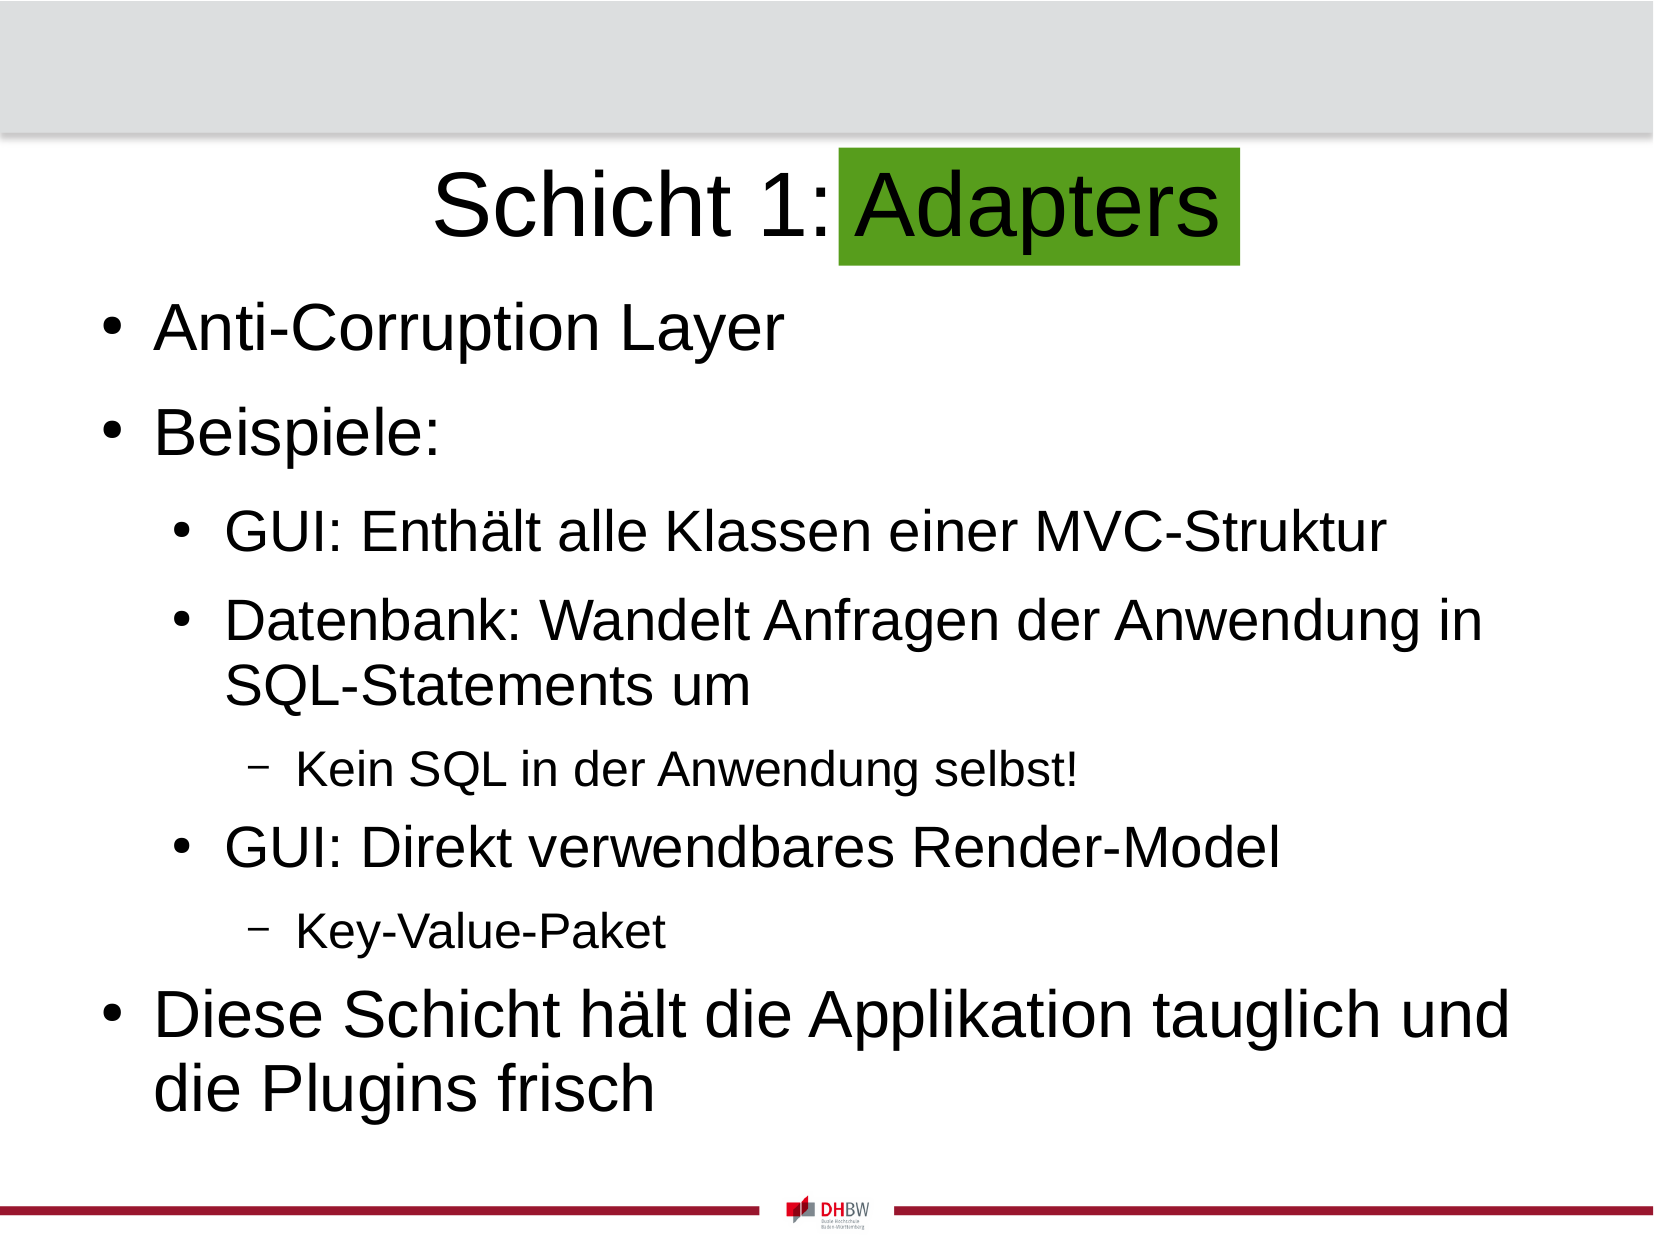

# Schicht 1: Adapters
Anti-Corruption Layer
Beispiele:
GUI: Enthält alle Klassen einer MVC-Struktur
Datenbank: Wandelt Anfragen der Anwendung in SQL-Statements um
Kein SQL in der Anwendung selbst!
GUI: Direkt verwendbares Render-Model
Key-Value-Paket
Diese Schicht hält die Applikation tauglich und die Plugins frisch